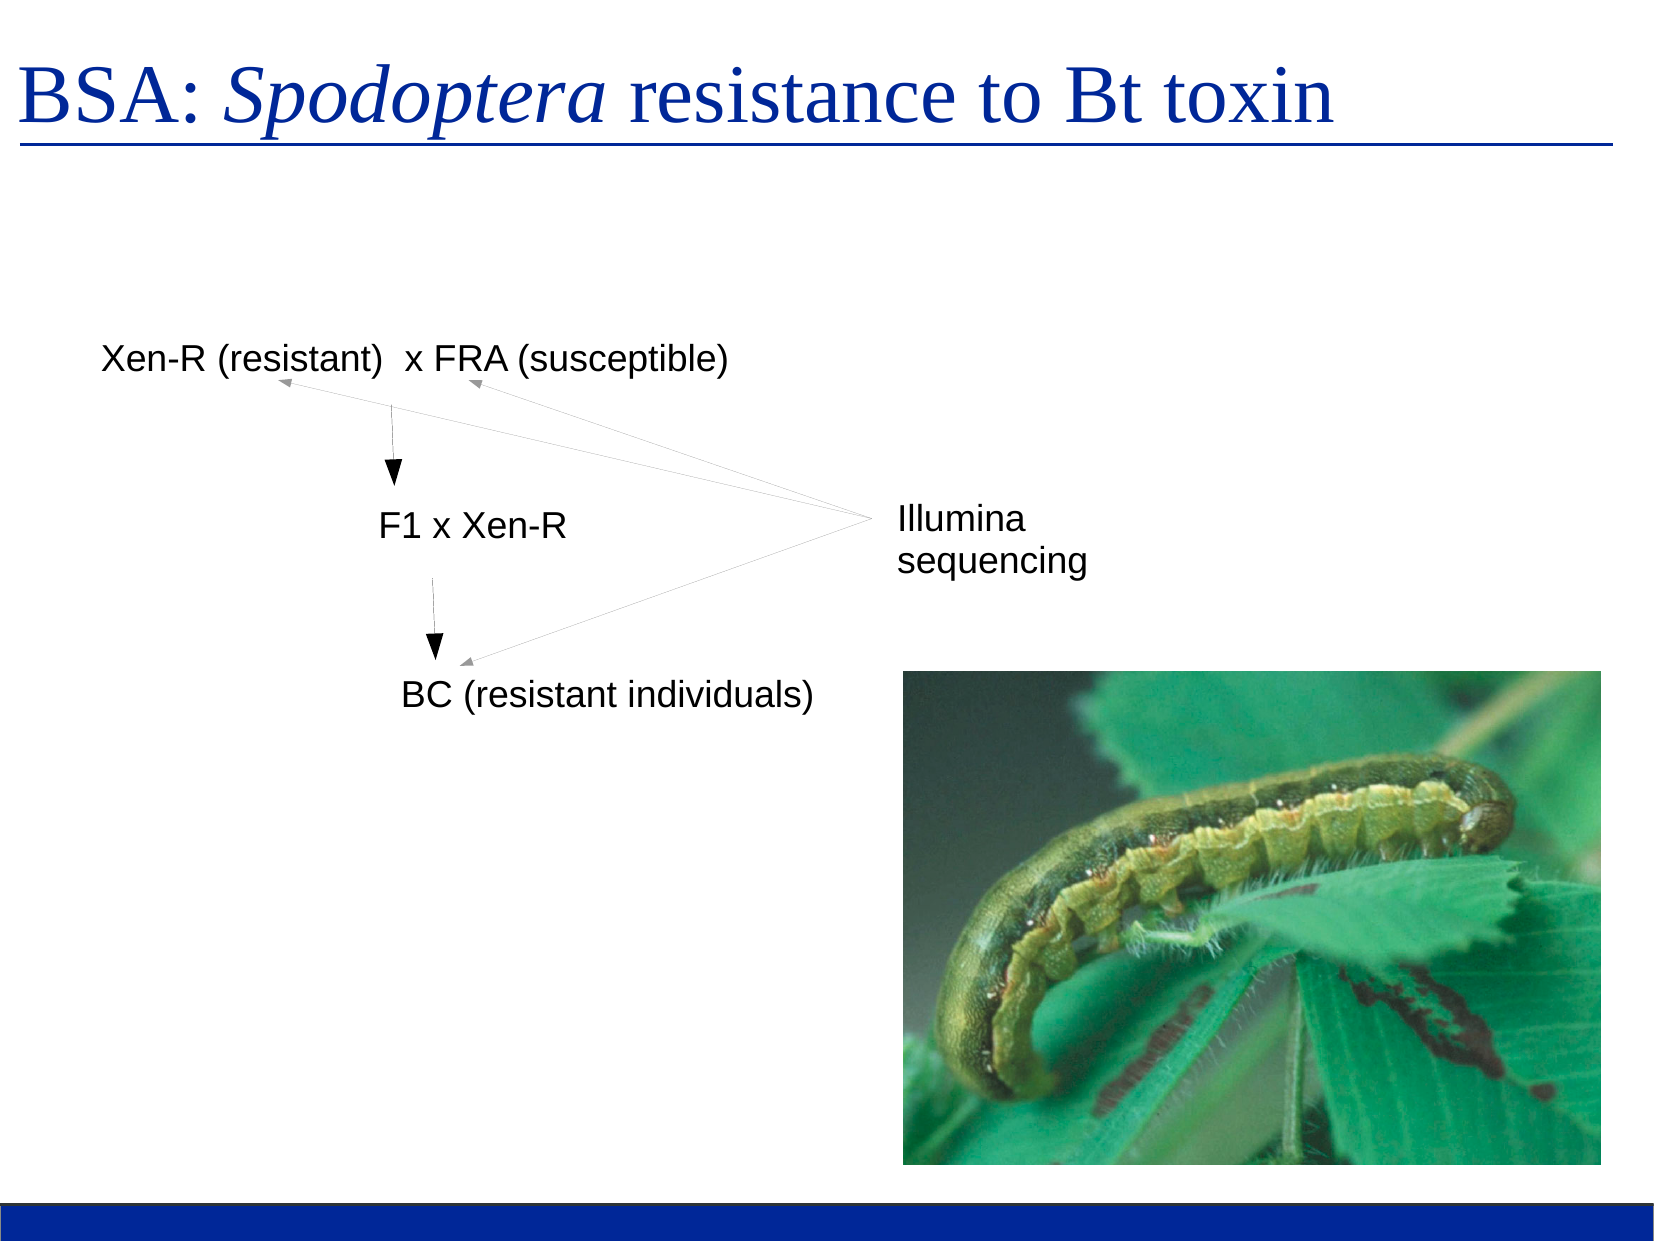

# BSA: Spodoptera resistance to Bt toxin
Xen-R (resistant) x FRA (susceptible)
			 F1 x Xen-R
				BC (resistant individuals)
Illumina sequencing